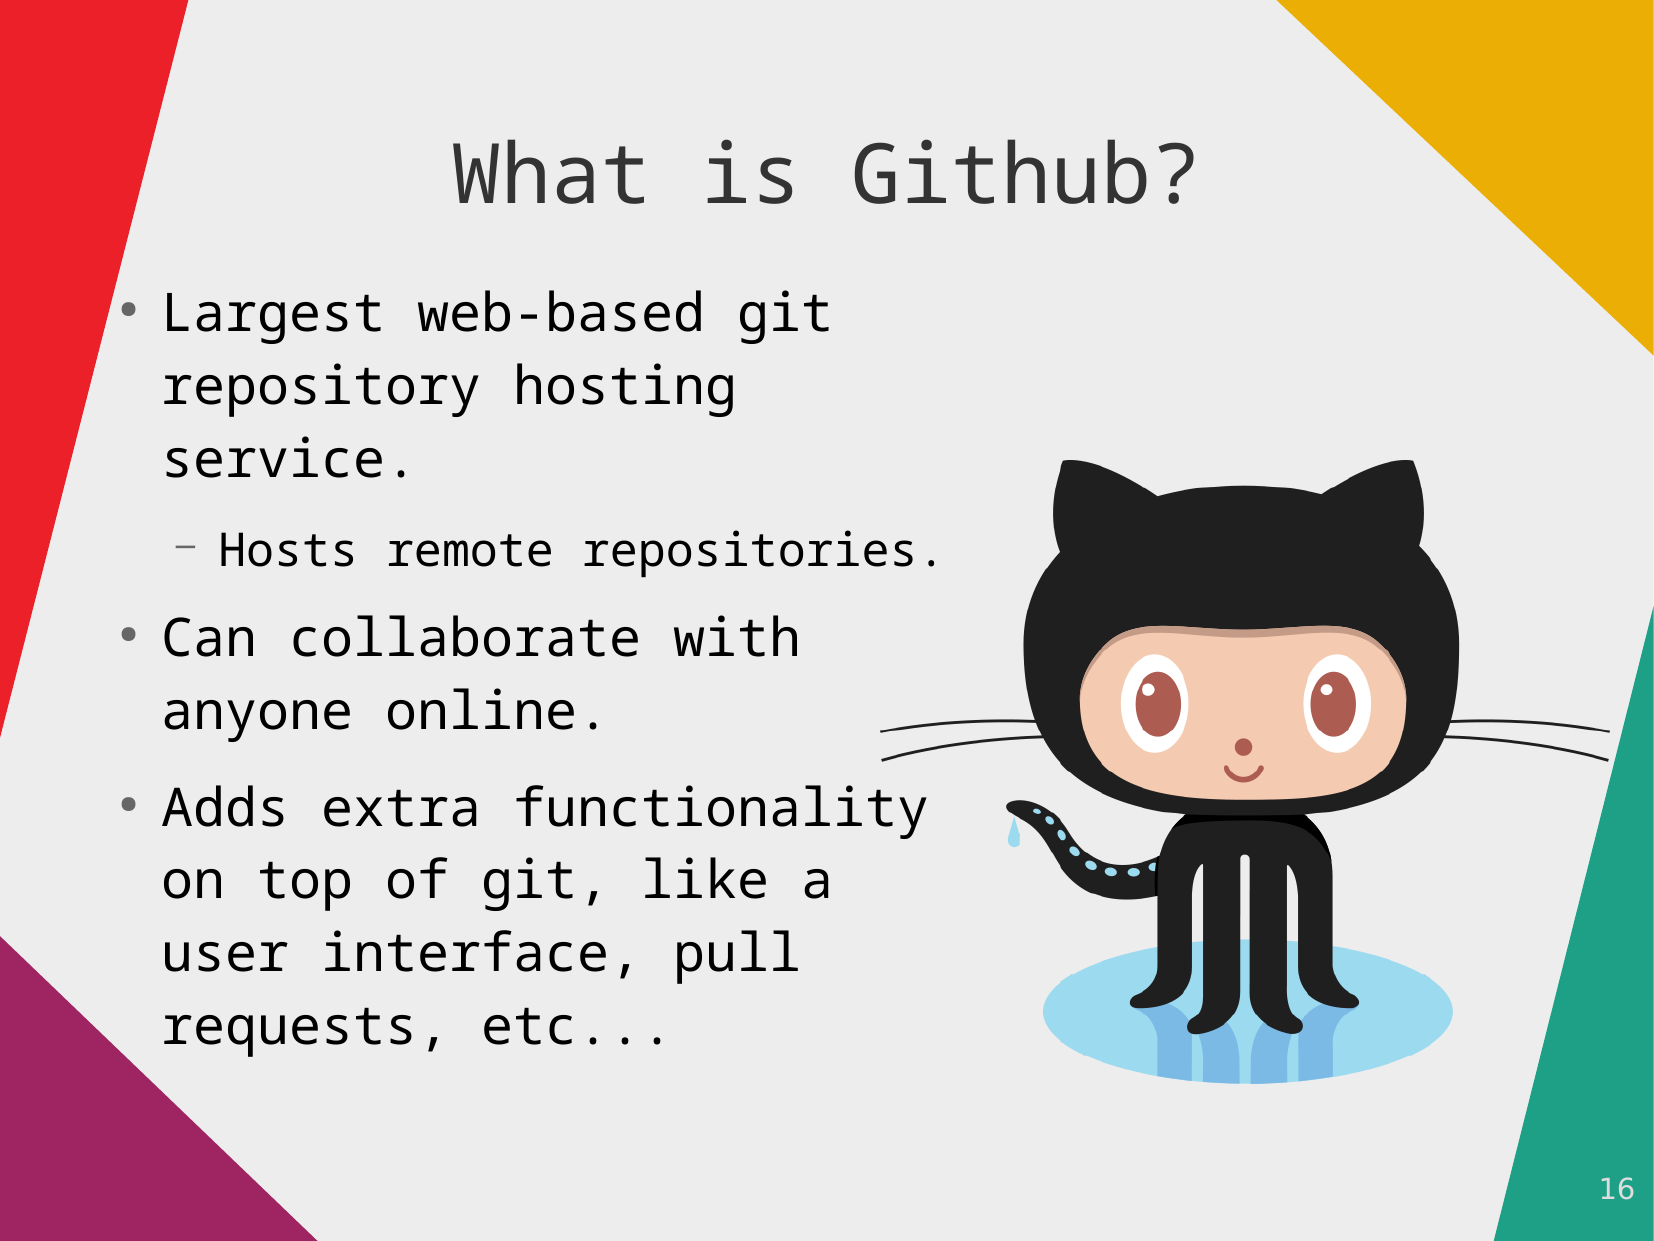

# What is Github?
Largest web-based git repository hosting service.
Hosts remote repositories.
Can collaborate with anyone online.
Adds extra functionality on top of git, like a user interface, pull requests, etc...
16